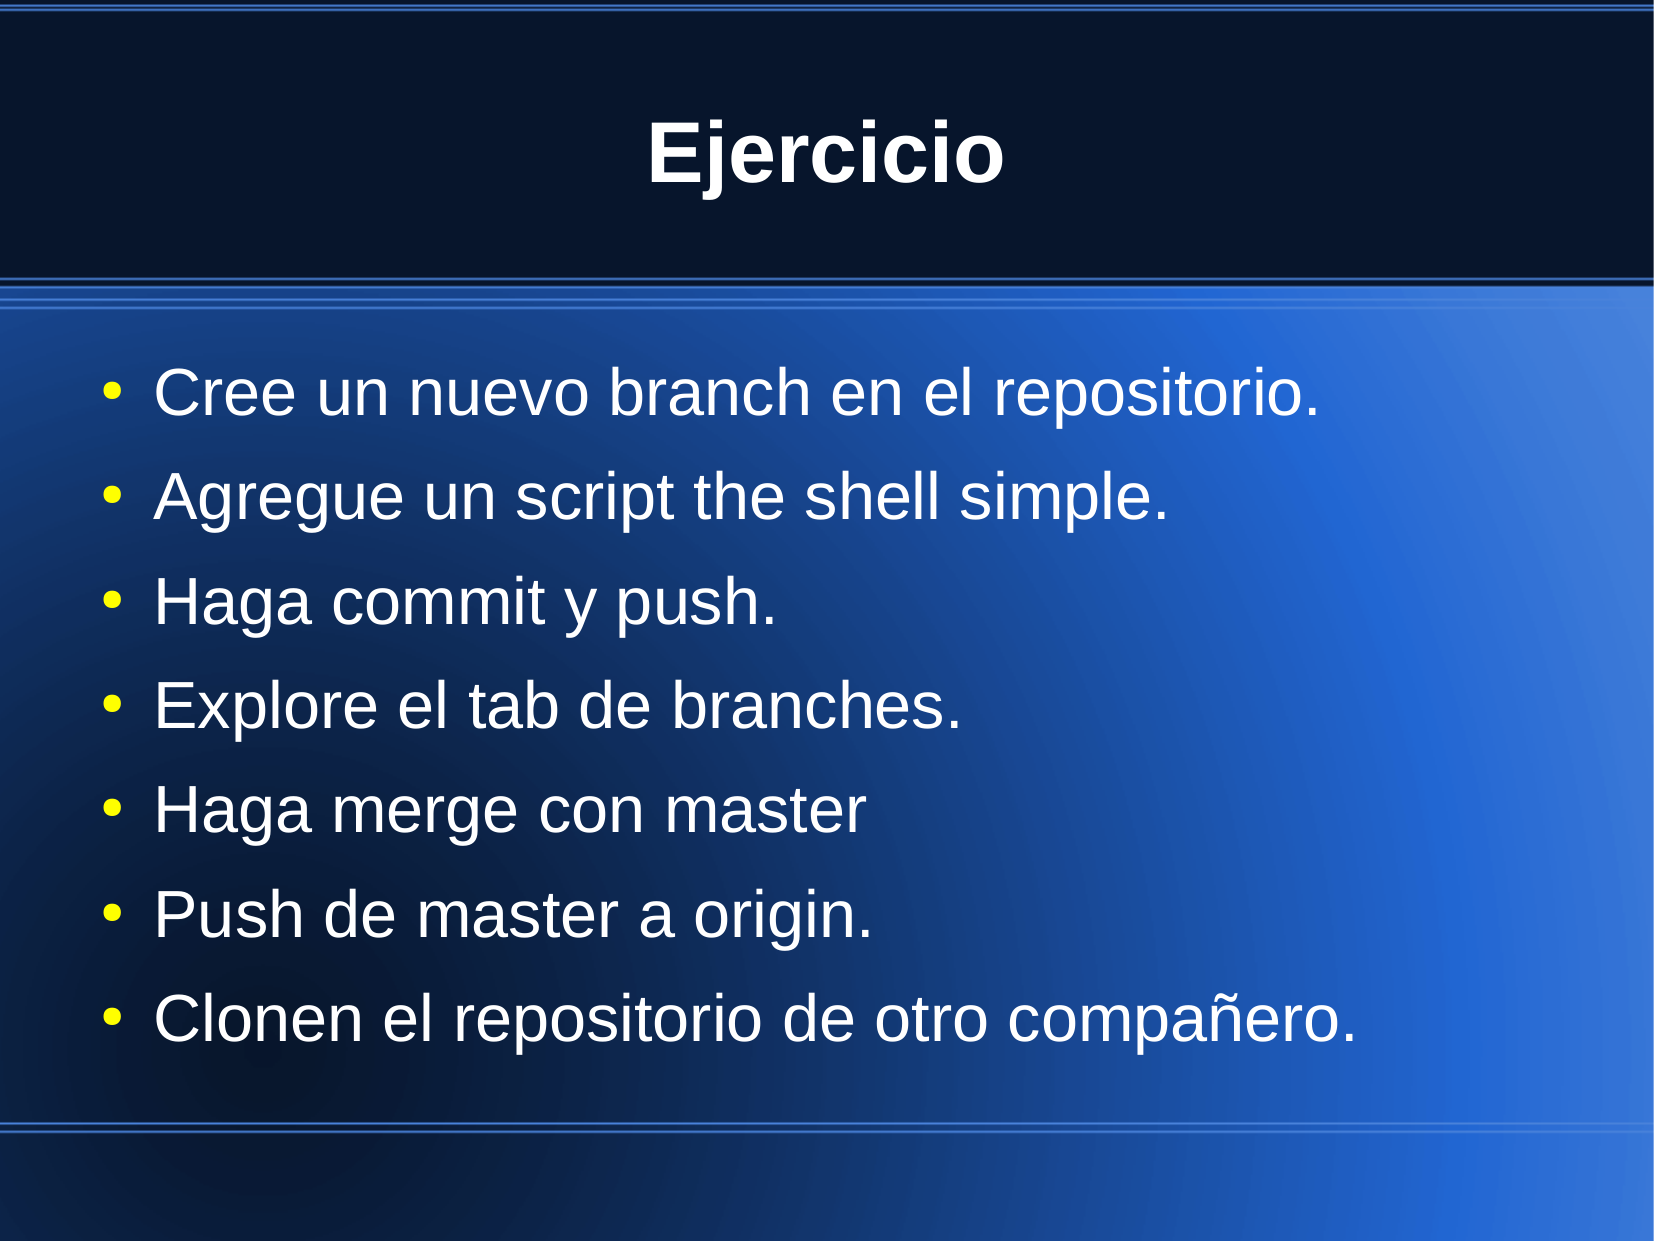

# Ejercicio
Cree un nuevo branch en el repositorio.
Agregue un script the shell simple.
Haga commit y push.
Explore el tab de branches.
Haga merge con master
Push de master a origin.
Clonen el repositorio de otro compañero.